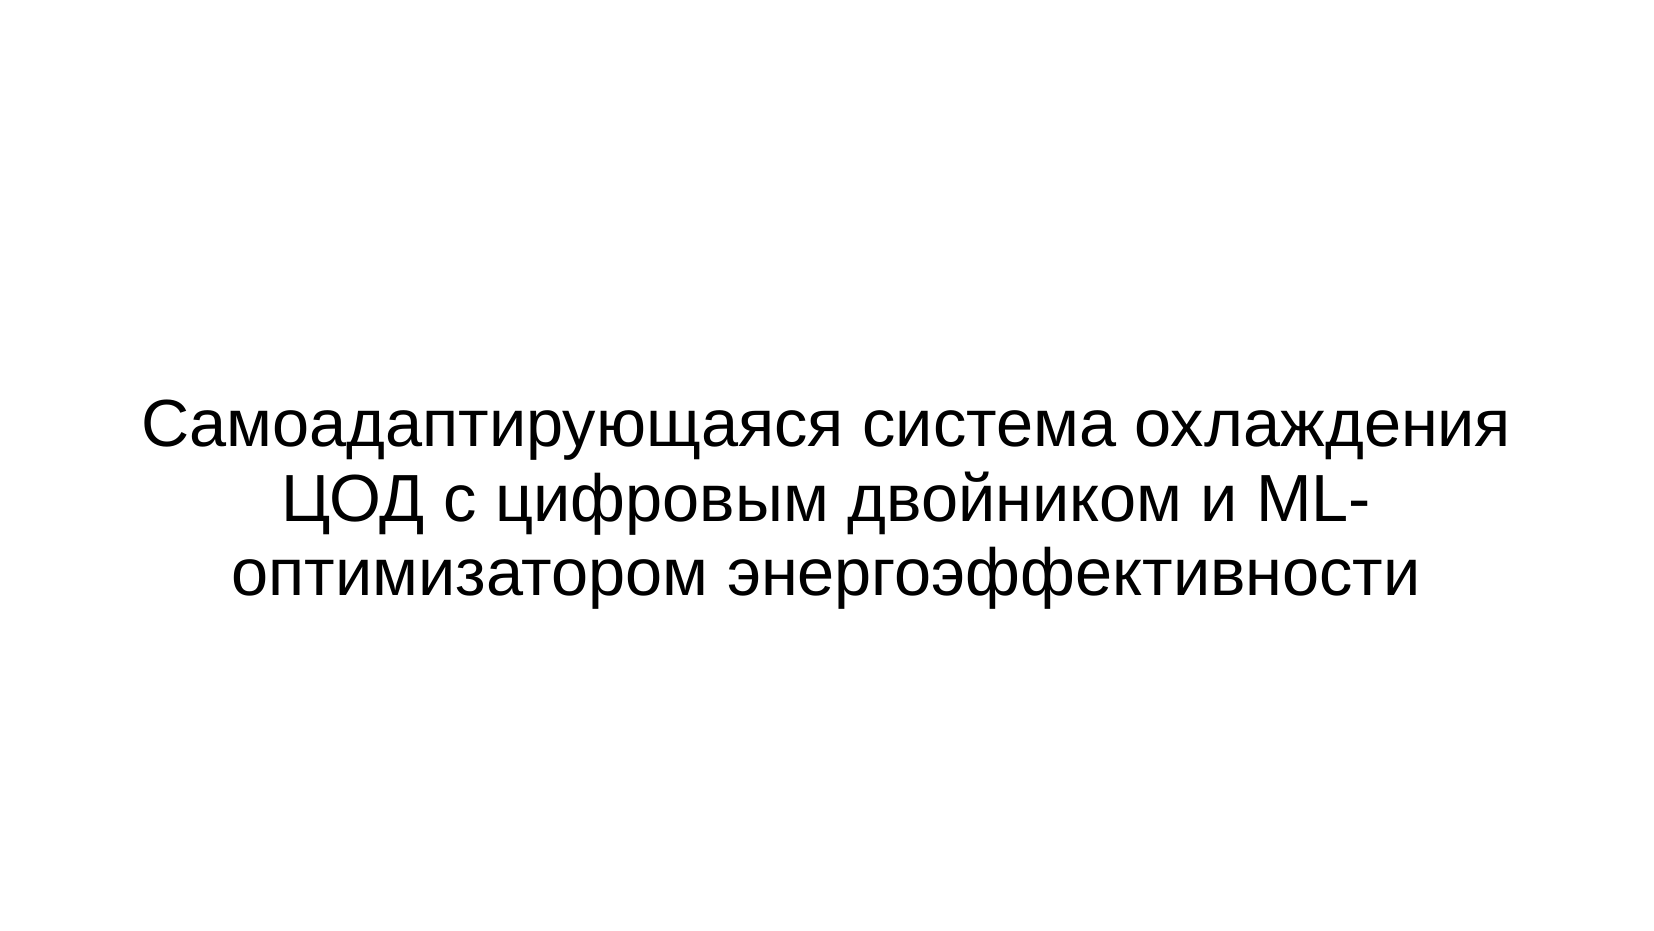

#
Самоадаптирующаяся система охлаждения ЦОД с цифровым двойником и ML-оптимизатором энергоэффективности